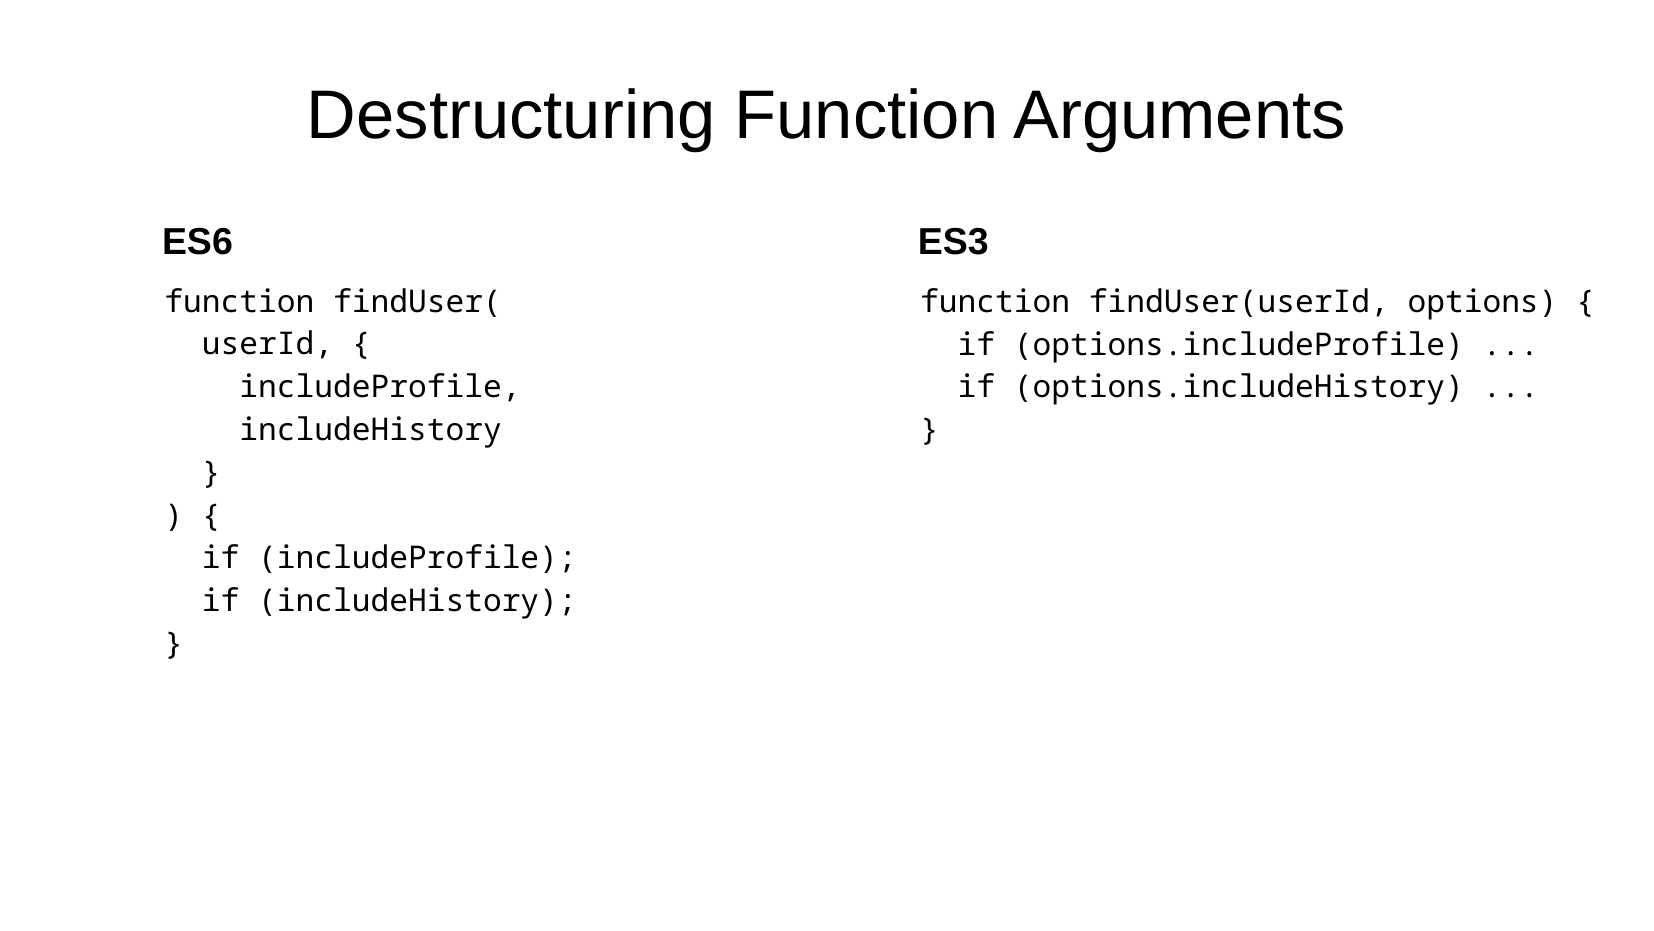

# Destructuring Function Arguments
ES6
ES3
function findUser(
 userId, {
 includeProfile,
 includeHistory
 }
) {
 if (includeProfile);
 if (includeHistory);
}
function findUser(userId, options) {
 if (options.includeProfile) ...
 if (options.includeHistory) ...
}